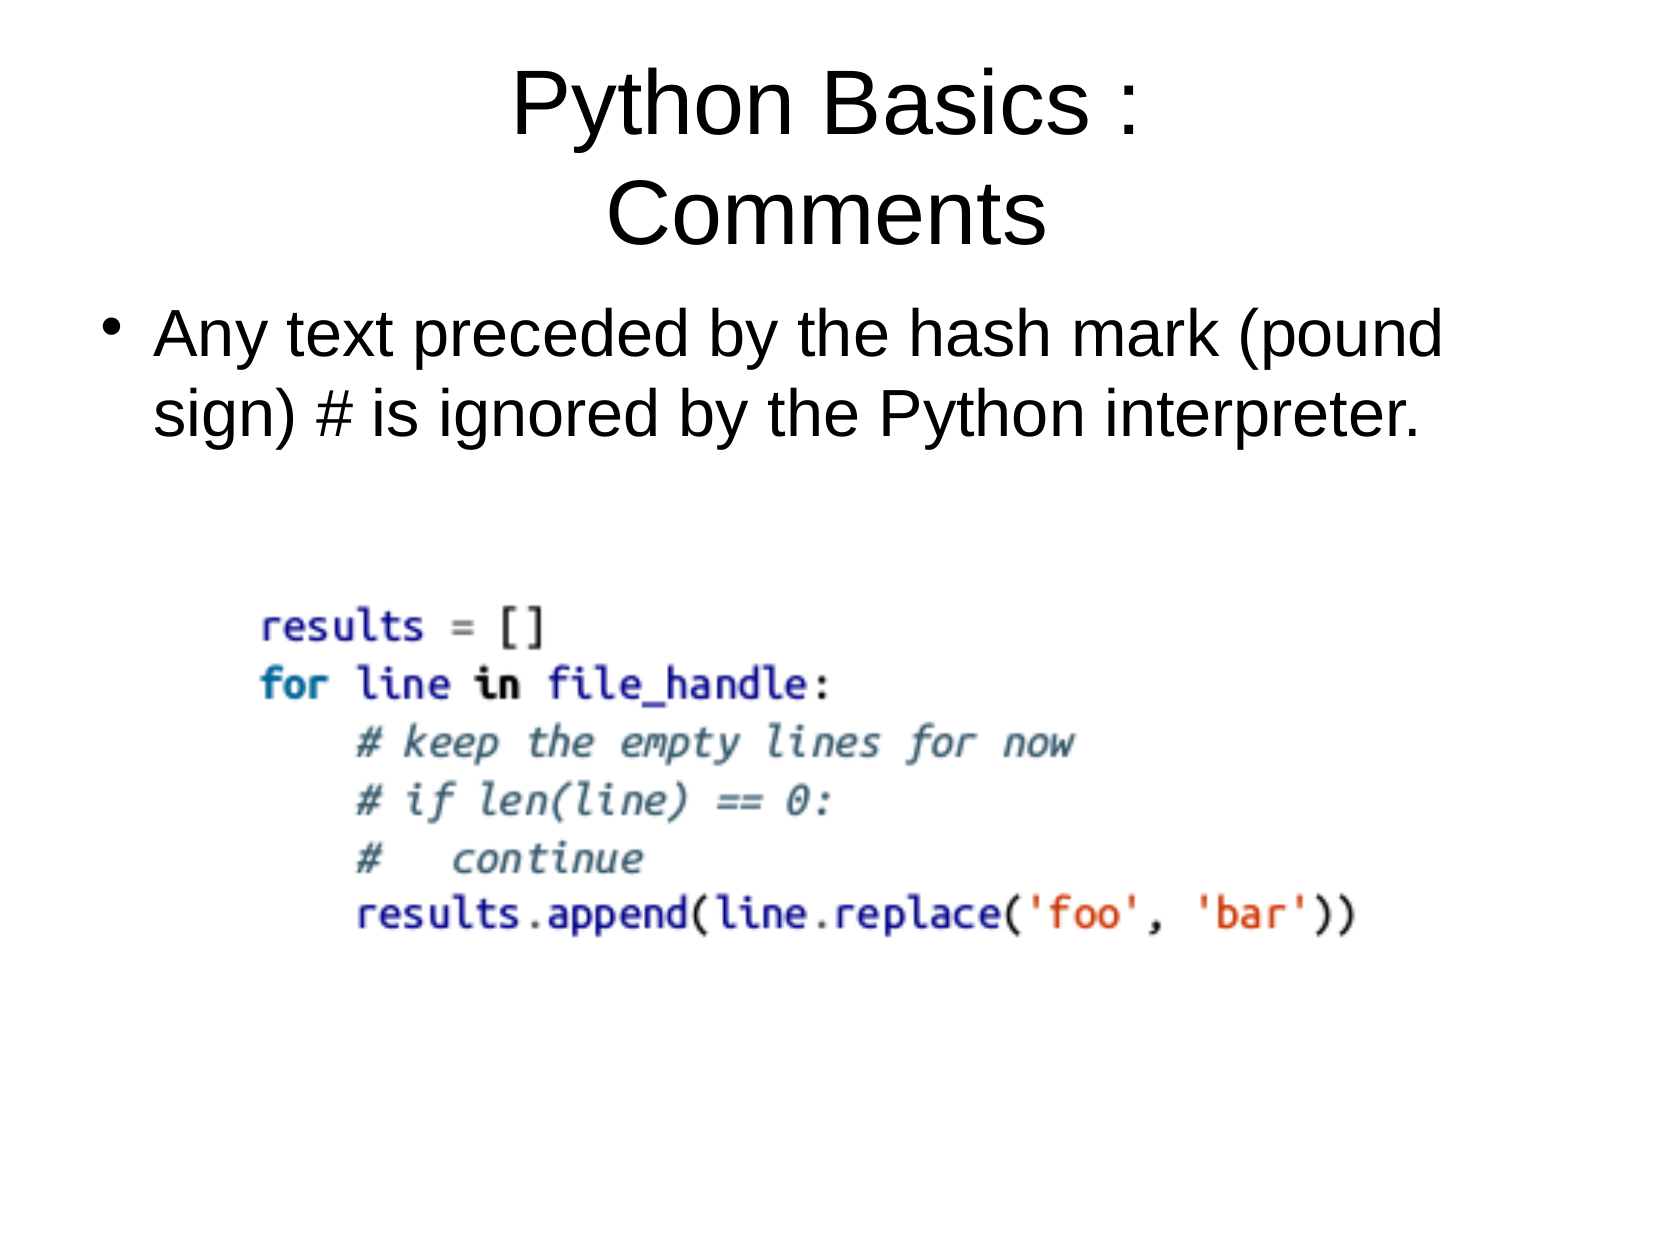

Python Basics :
Comments
Any text preceded by the hash mark (pound sign) # is ignored by the Python interpreter.